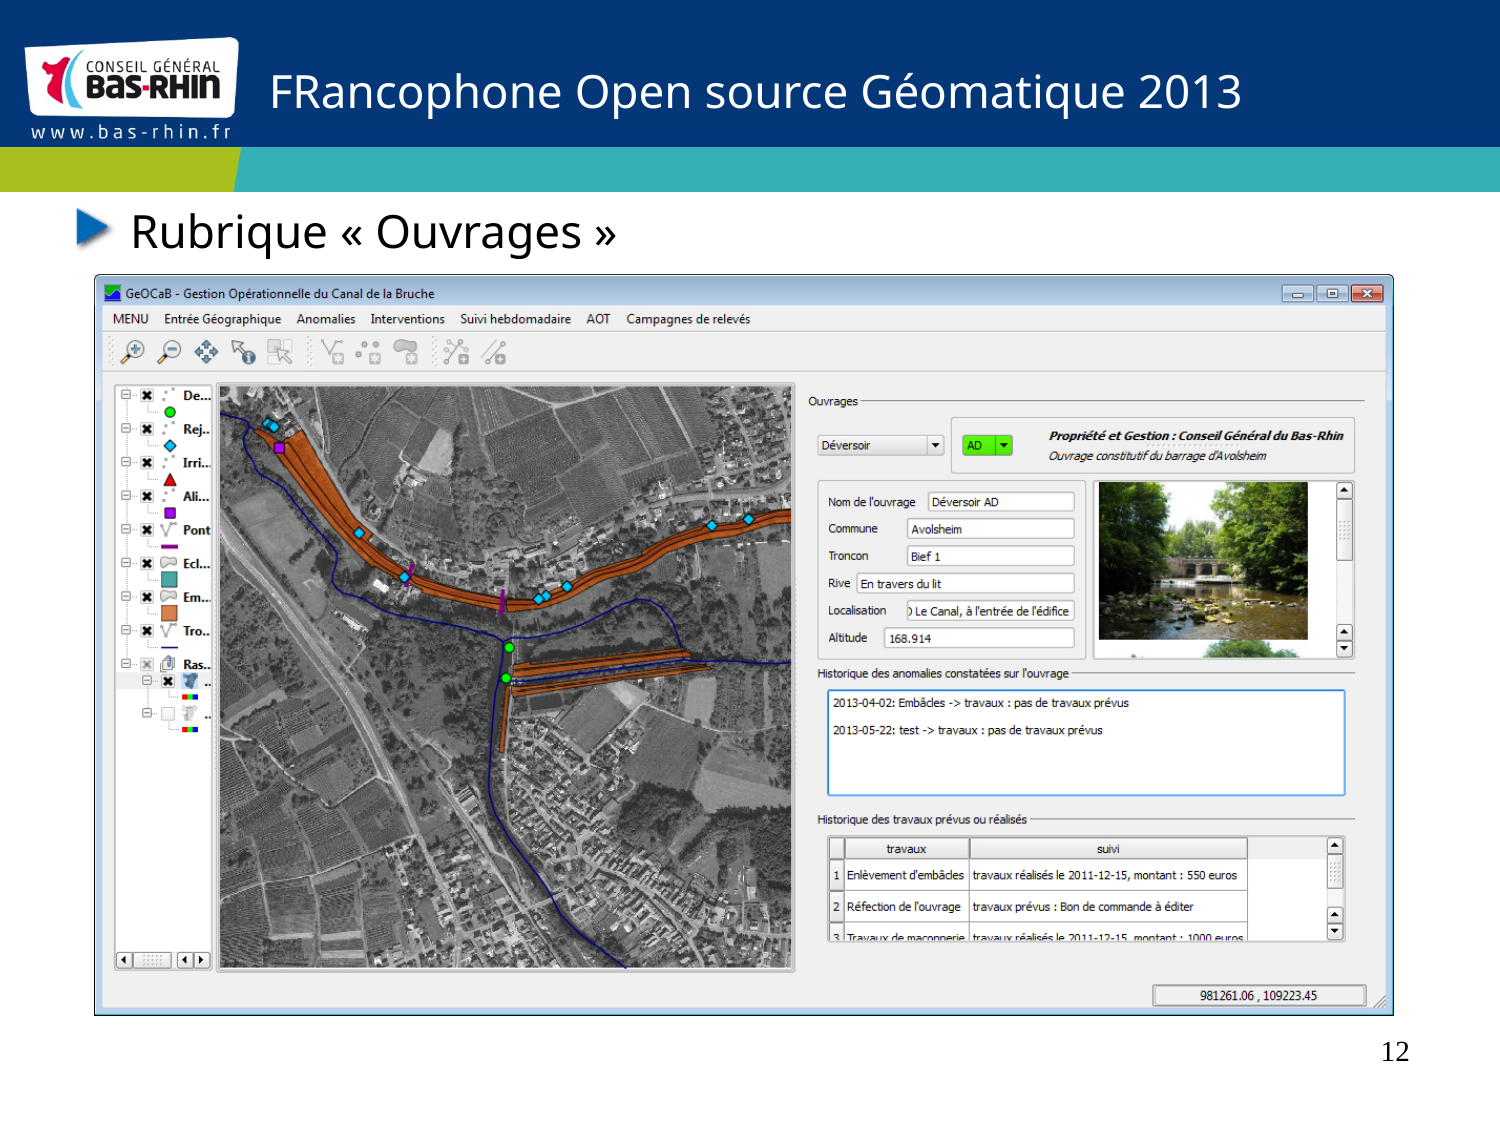

# FRancophone Open source Géomatique 2013
Rubrique « Ouvrages »
12